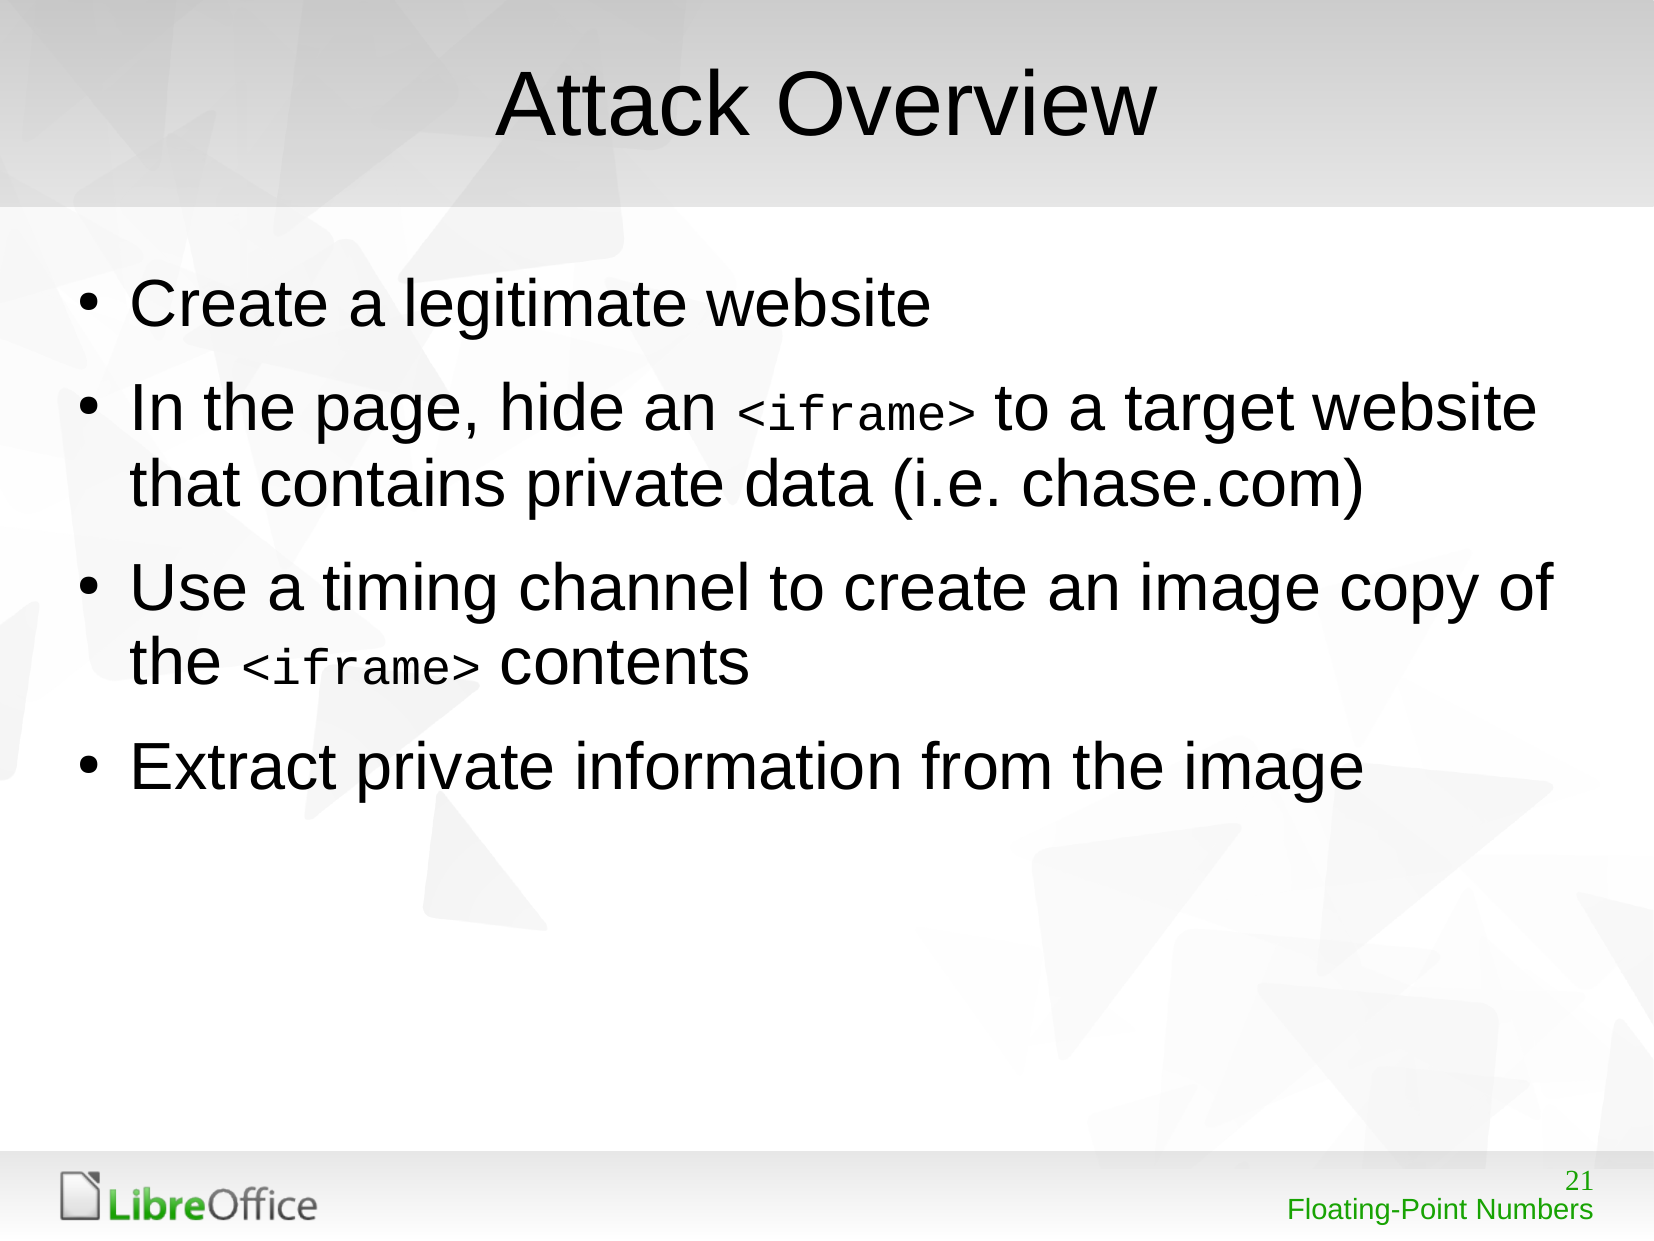

# Attack Overview
Create a legitimate website
In the page, hide an <iframe> to a target website that contains private data (i.e. chase.com)
Use a timing channel to create an image copy of the <iframe> contents
Extract private information from the image
21
Floating-Point Numbers